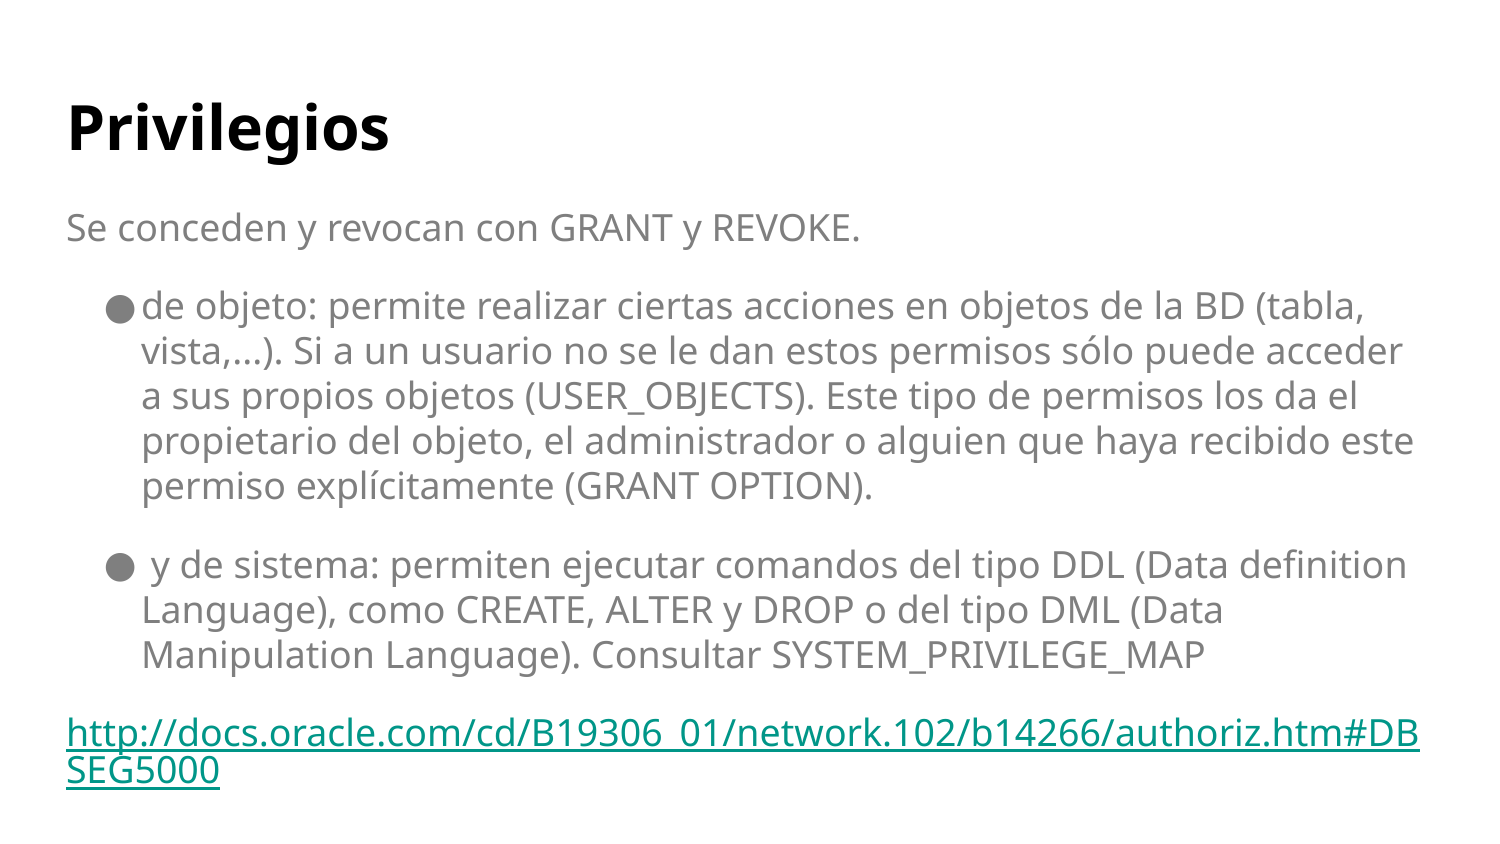

# Privilegios
Se conceden y revocan con GRANT y REVOKE.
de objeto: permite realizar ciertas acciones en objetos de la BD (tabla, vista,...). Si a un usuario no se le dan estos permisos sólo puede acceder a sus propios objetos (USER_OBJECTS). Este tipo de permisos los da el propietario del objeto, el administrador o alguien que haya recibido este permiso explícitamente (GRANT OPTION).
 y de sistema: permiten ejecutar comandos del tipo DDL (Data definition Language), como CREATE, ALTER y DROP o del tipo DML (Data Manipulation Language). Consultar SYSTEM_PRIVILEGE_MAP
http://docs.oracle.com/cd/B19306_01/network.102/b14266/authoriz.htm#DBSEG5000